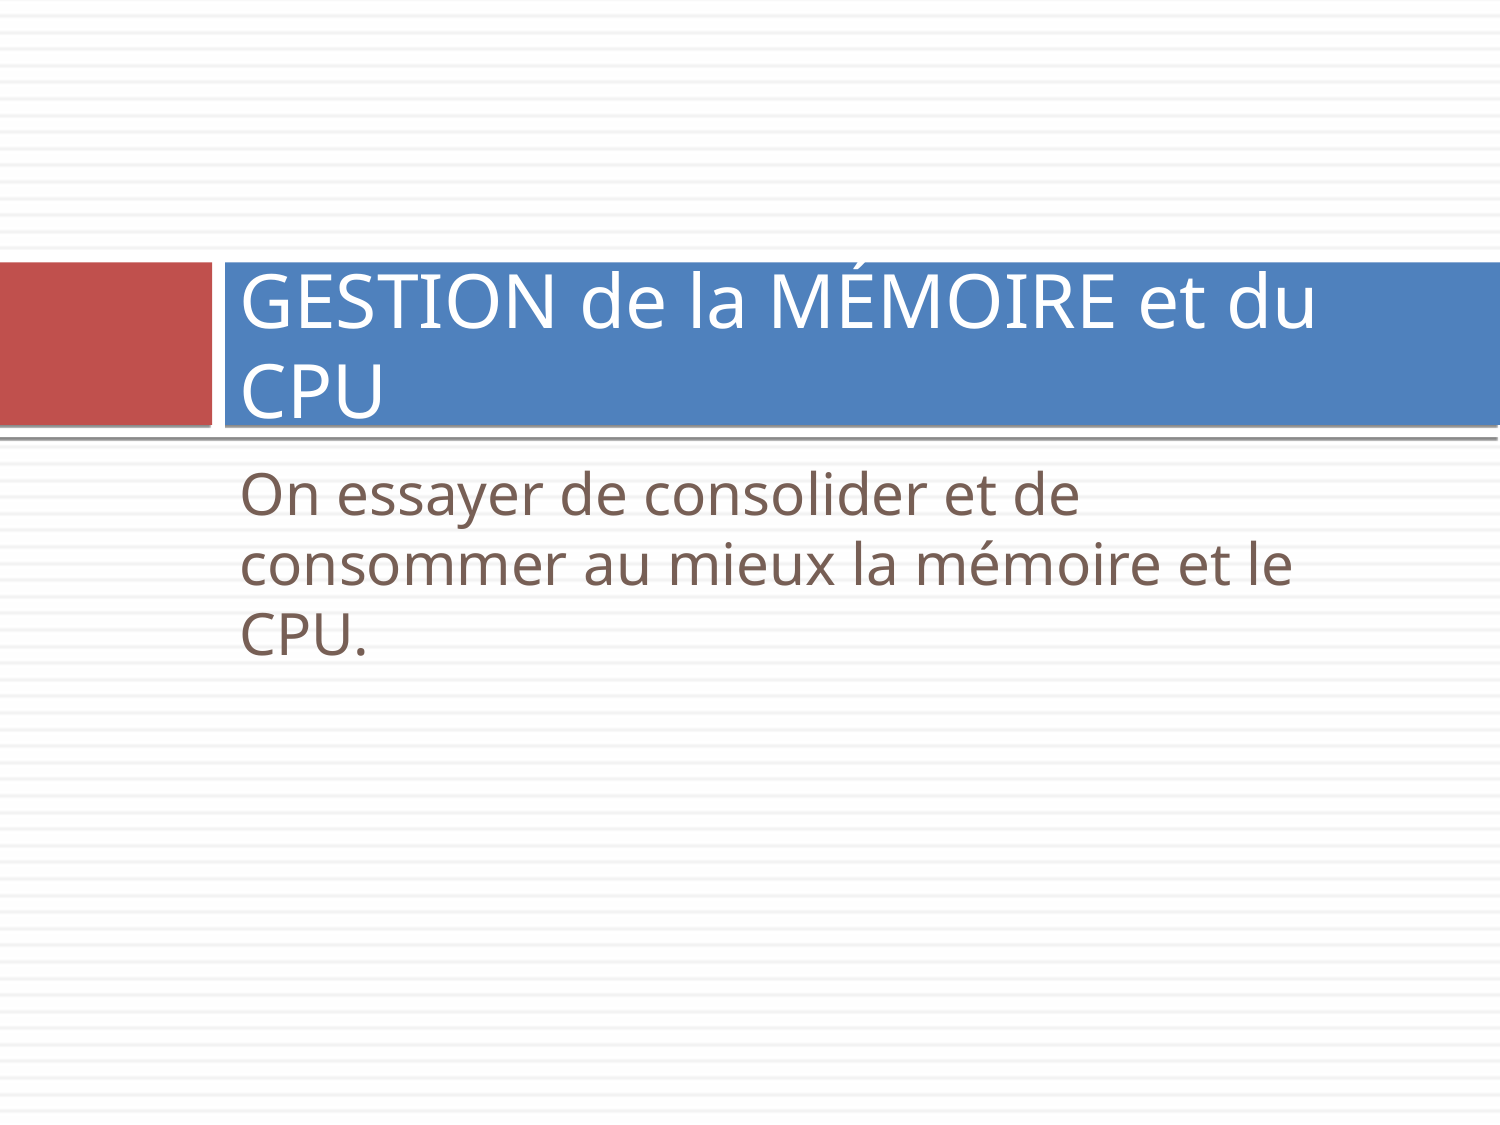

GESTION de la MÉMOIRE et du CPU
On essayer de consolider et de consommer au mieux la mémoire et le CPU.